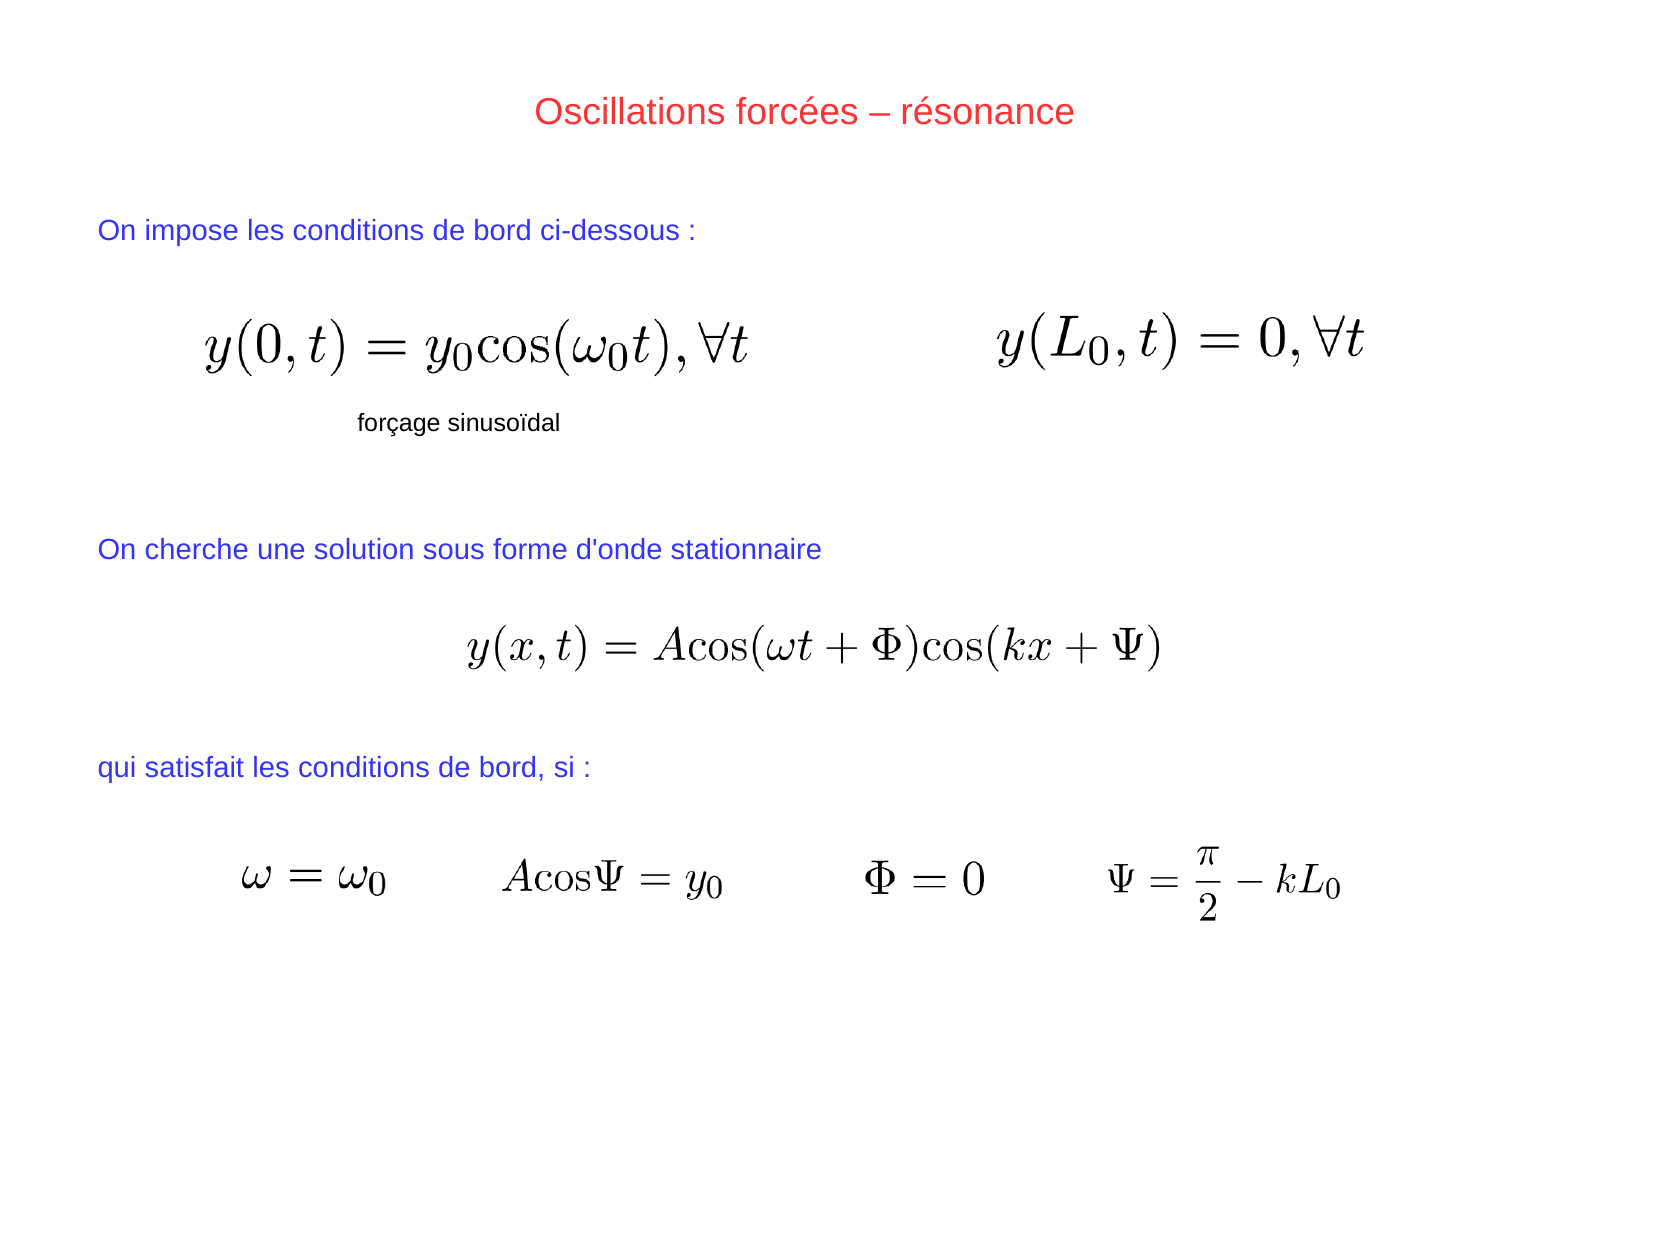

Oscillations forcées – résonance
On impose les conditions de bord ci-dessous :
forçage sinusoïdal
On cherche une solution sous forme d'onde stationnaire
qui satisfait les conditions de bord, si :